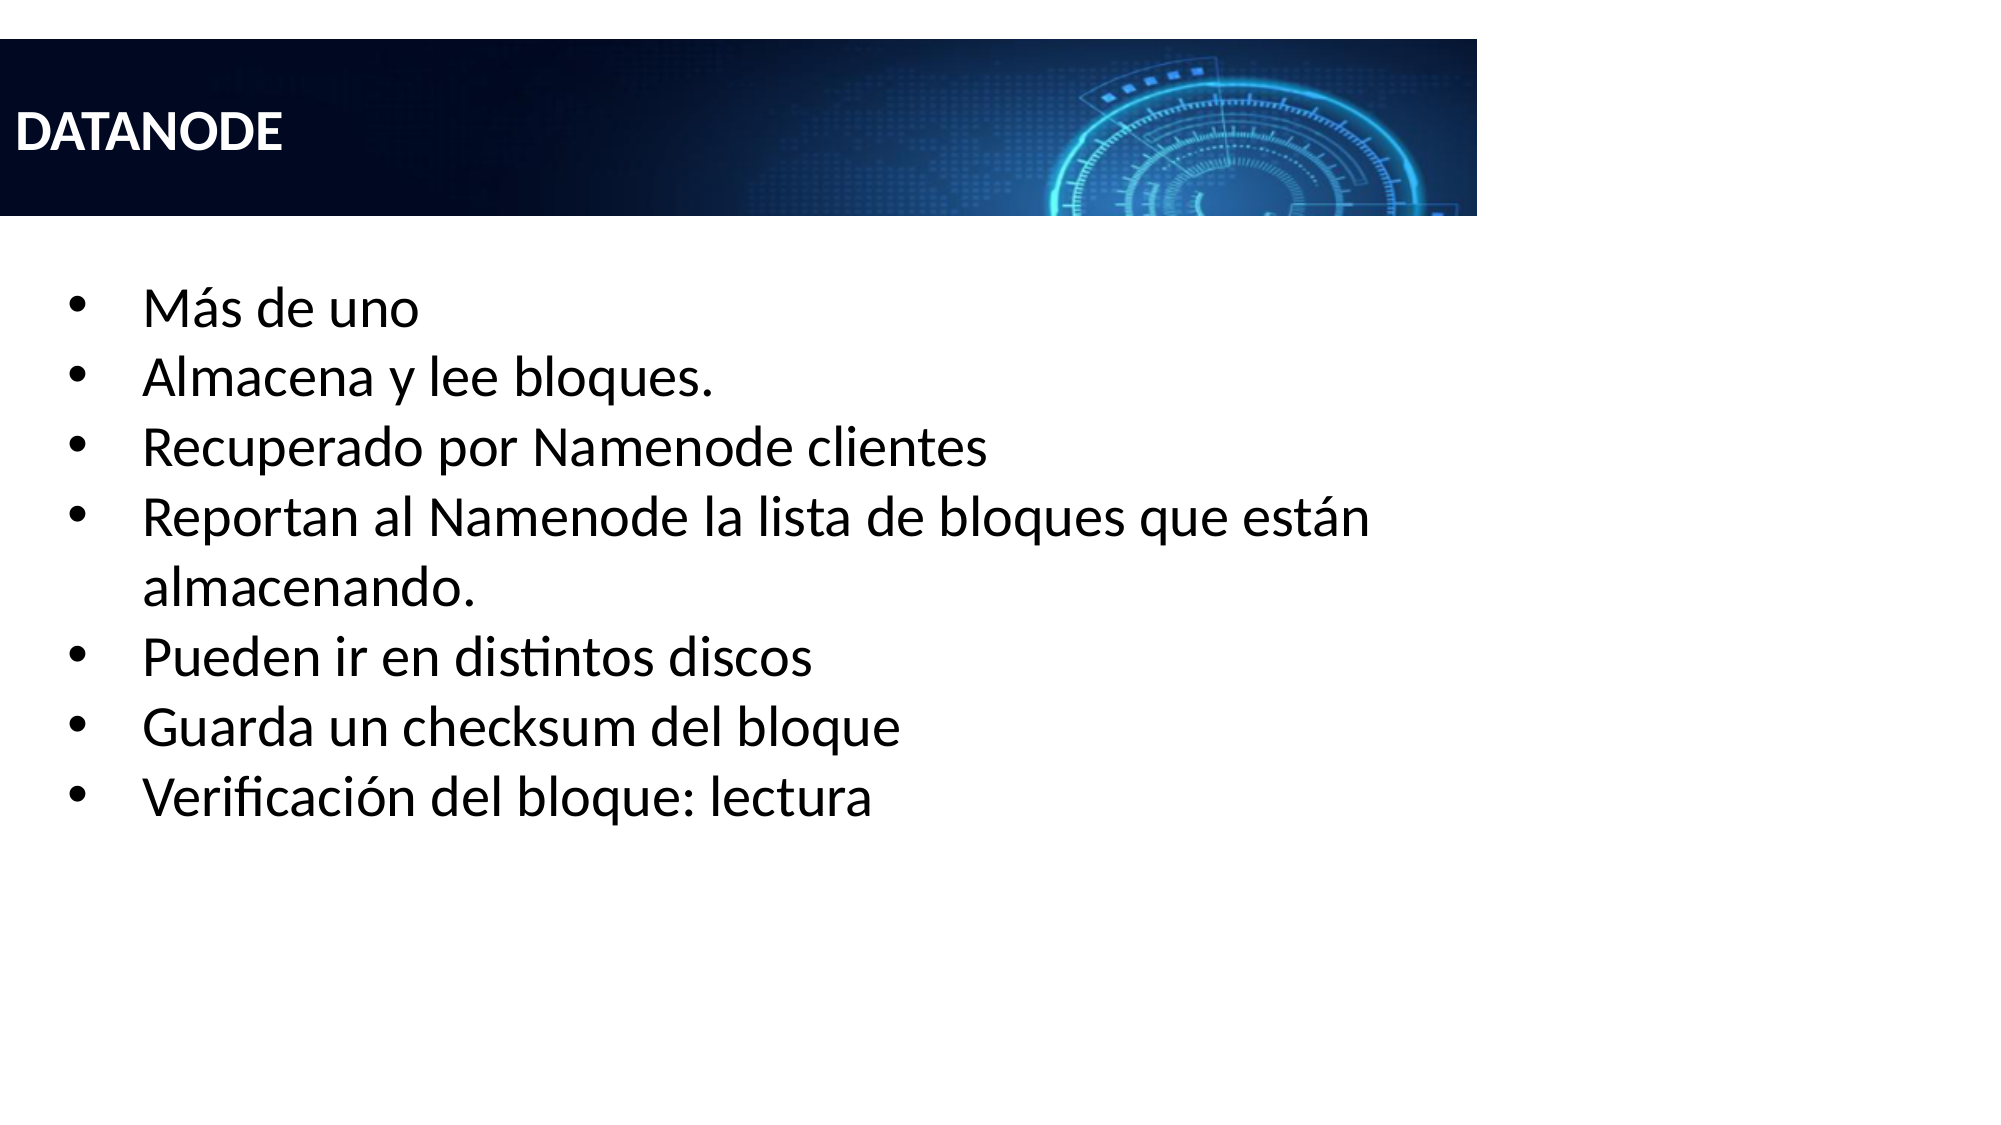

DATANODE
Más de uno
Almacena y lee bloques.
Recuperado por Namenode clientes
Reportan al Namenode la lista de bloques que están almacenando.
Pueden ir en distintos discos
Guarda un checksum del bloque
Verificación del bloque: lectura